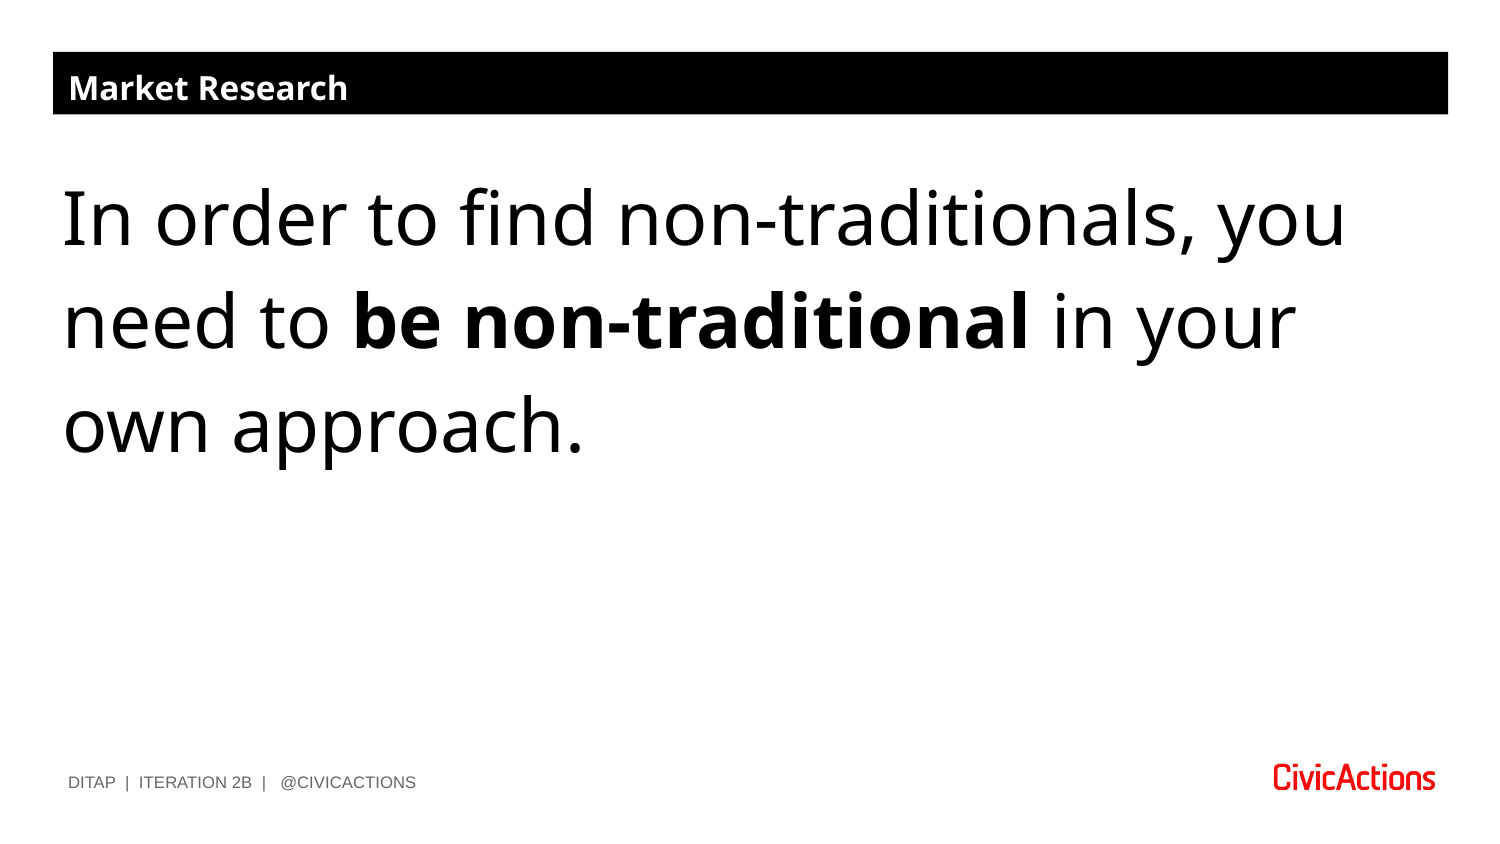

Market Research
# In order to find non-traditionals, you need to be non-traditional in your own approach.